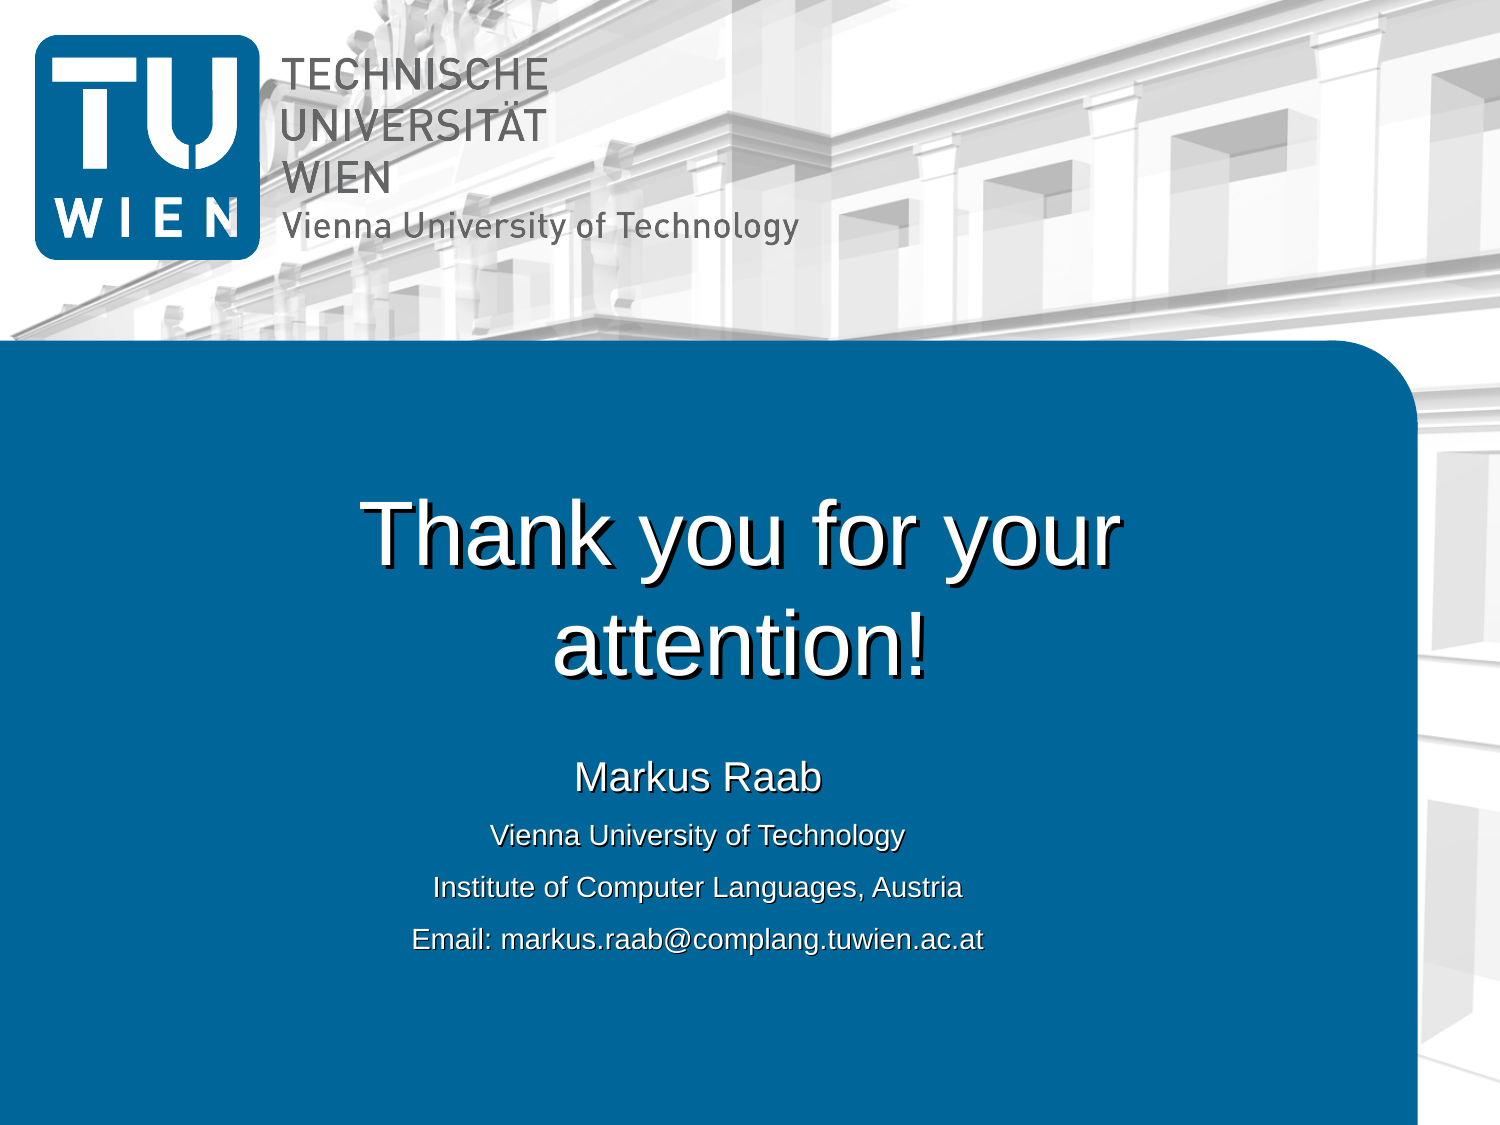

# Thank you for your attention!
Markus Raab
Vienna University of Technology
Institute of Computer Languages, Austria
Email: markus.raab@complang.tuwien.ac.at